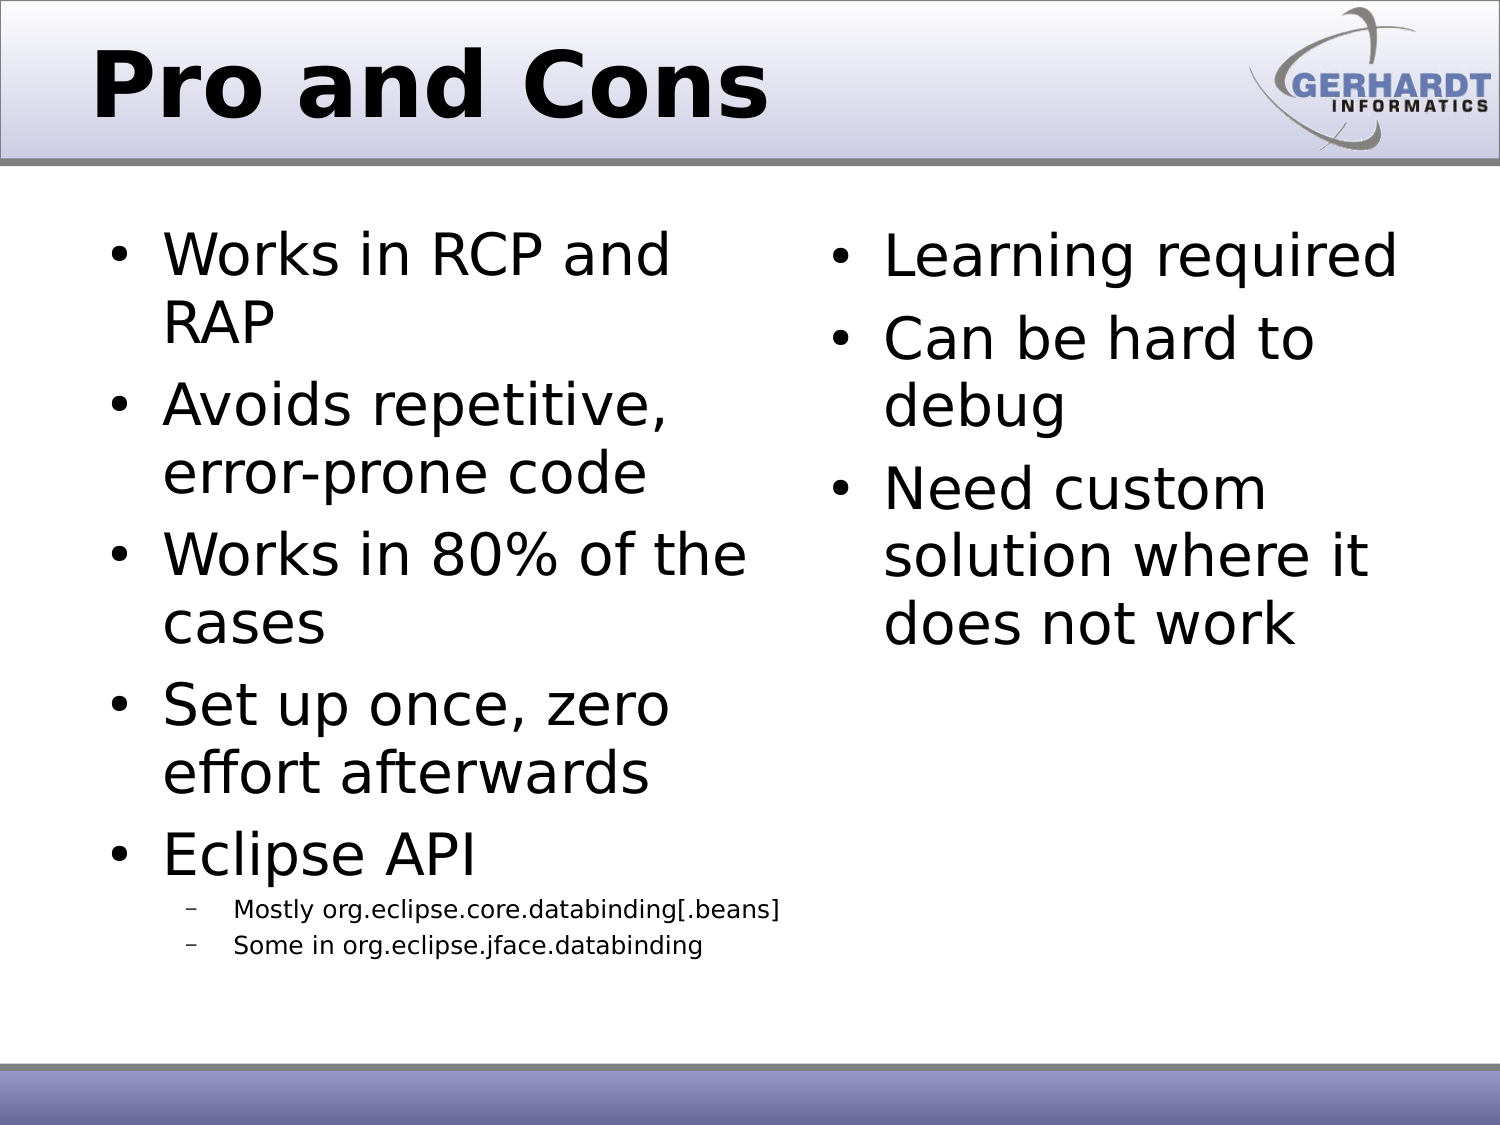

# Pro and Cons
Works in RCP and RAP
Avoids repetitive, error-prone code
Works in 80% of the cases
Set up once, zero effort afterwards
Eclipse API
Mostly org.eclipse.core.databinding[.beans]
Some in org.eclipse.jface.databinding
Learning required
Can be hard to debug
Need custom solution where it does not work